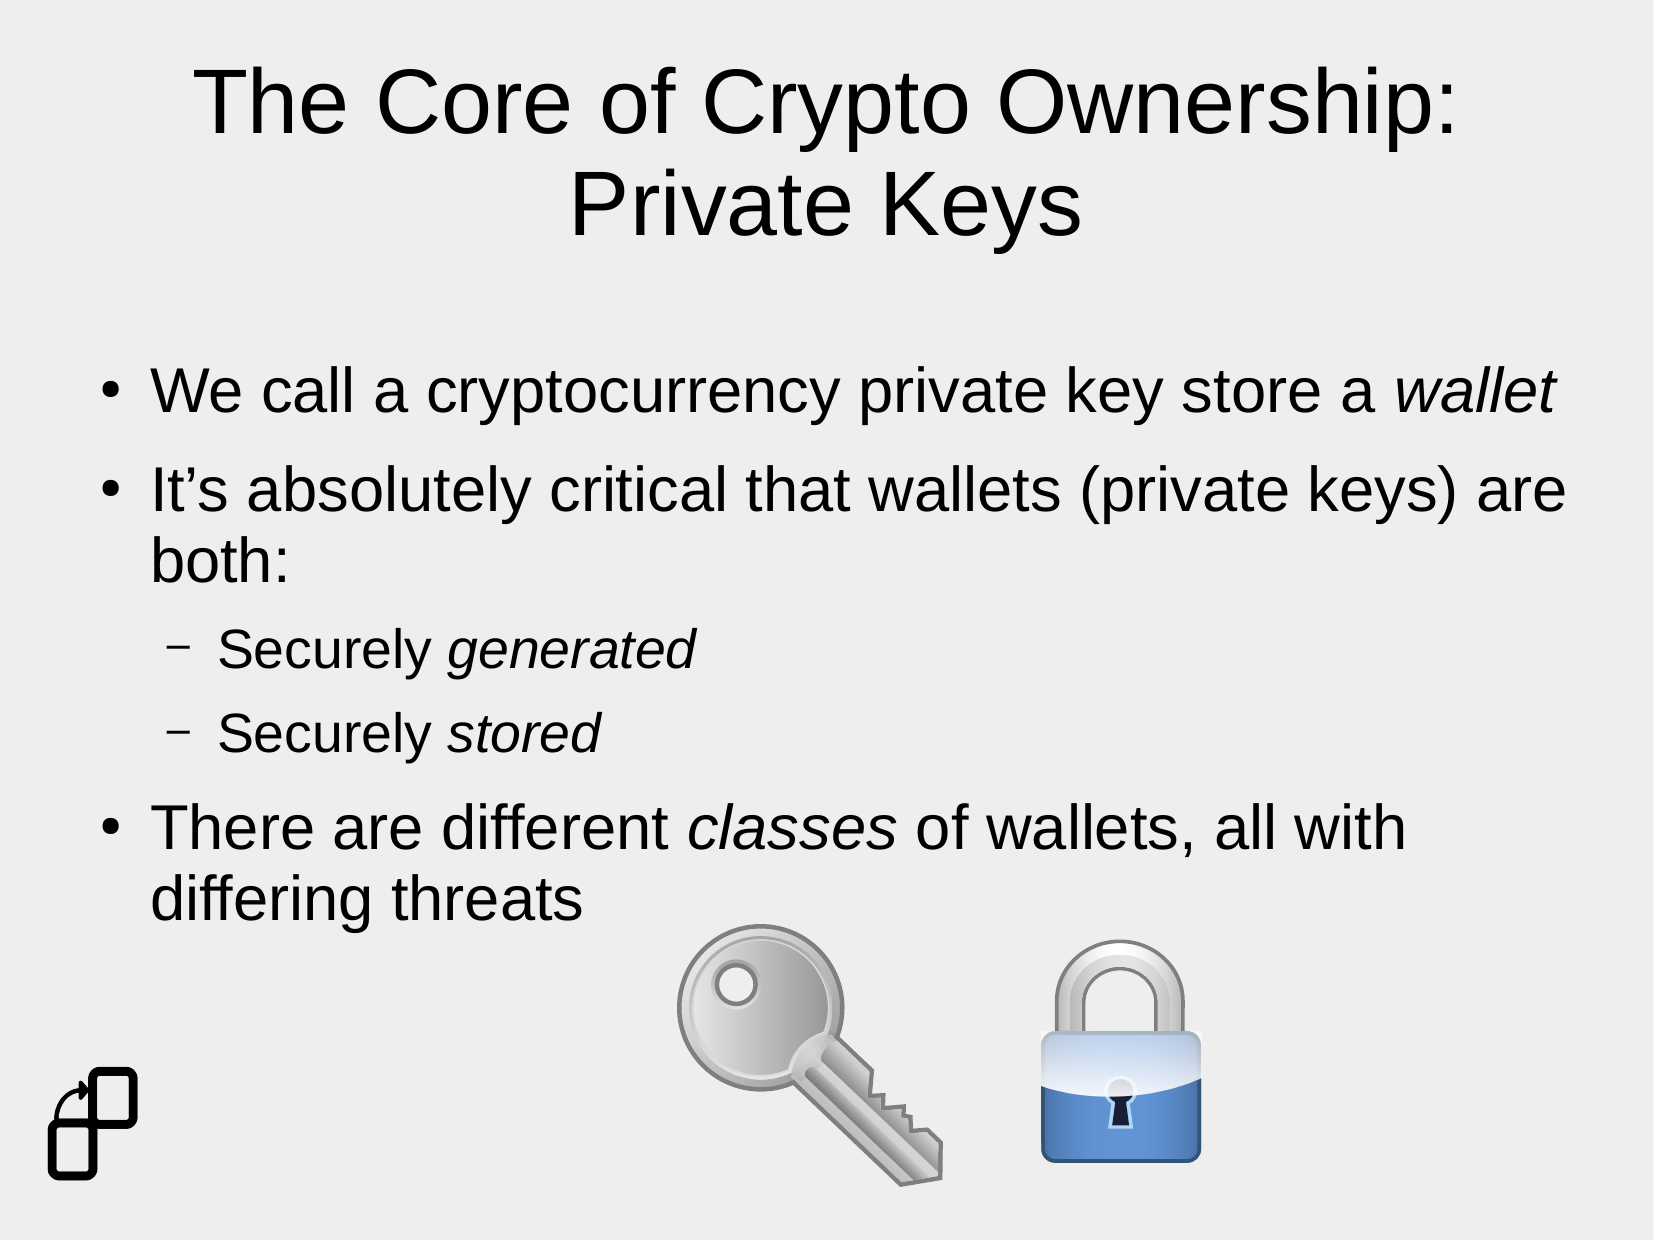

The Core of Crypto Ownership:
Private Keys
# We call a cryptocurrency private key store a wallet
It’s absolutely critical that wallets (private keys) are both:
Securely generated
Securely stored
There are different classes of wallets, all with differing threats